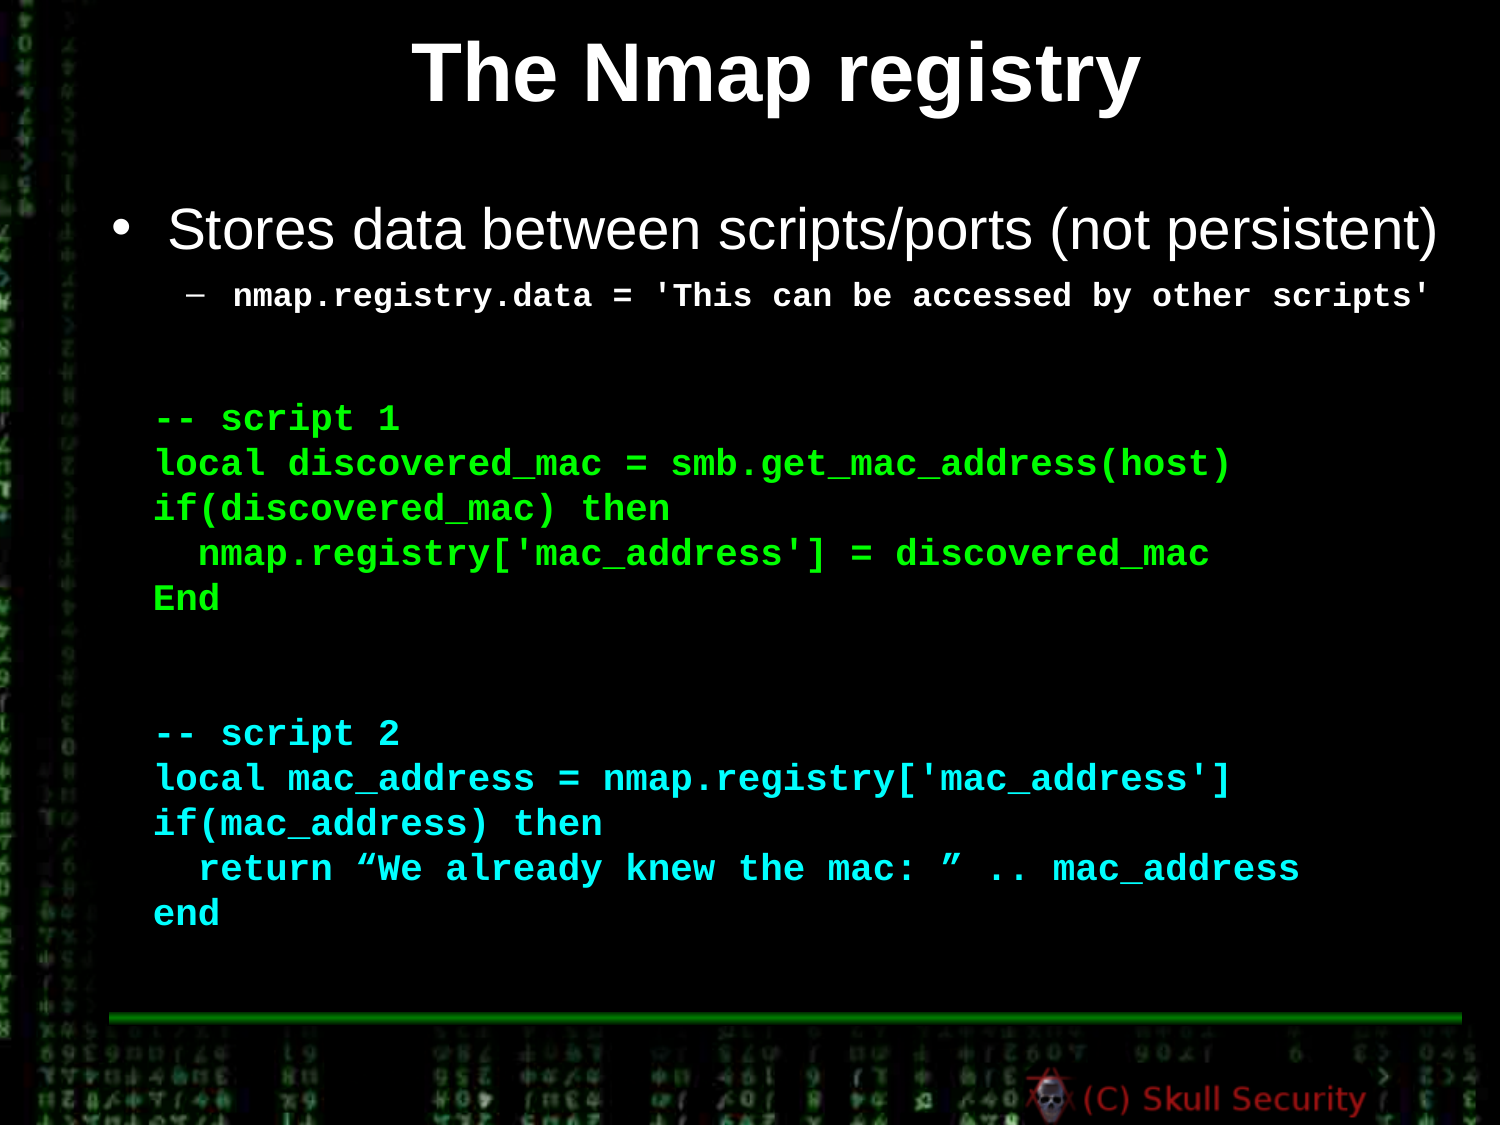

# The Nmap registry
Stores data between scripts/ports (not persistent)
nmap.registry.data = 'This can be accessed by other scripts'
-- script 1
local discovered_mac = smb.get_mac_address(host)
if(discovered_mac) then
 nmap.registry['mac_address'] = discovered_mac
End
-- script 2
local mac_address = nmap.registry['mac_address']
if(mac_address) then
 return “We already knew the mac: ” .. mac_address
end